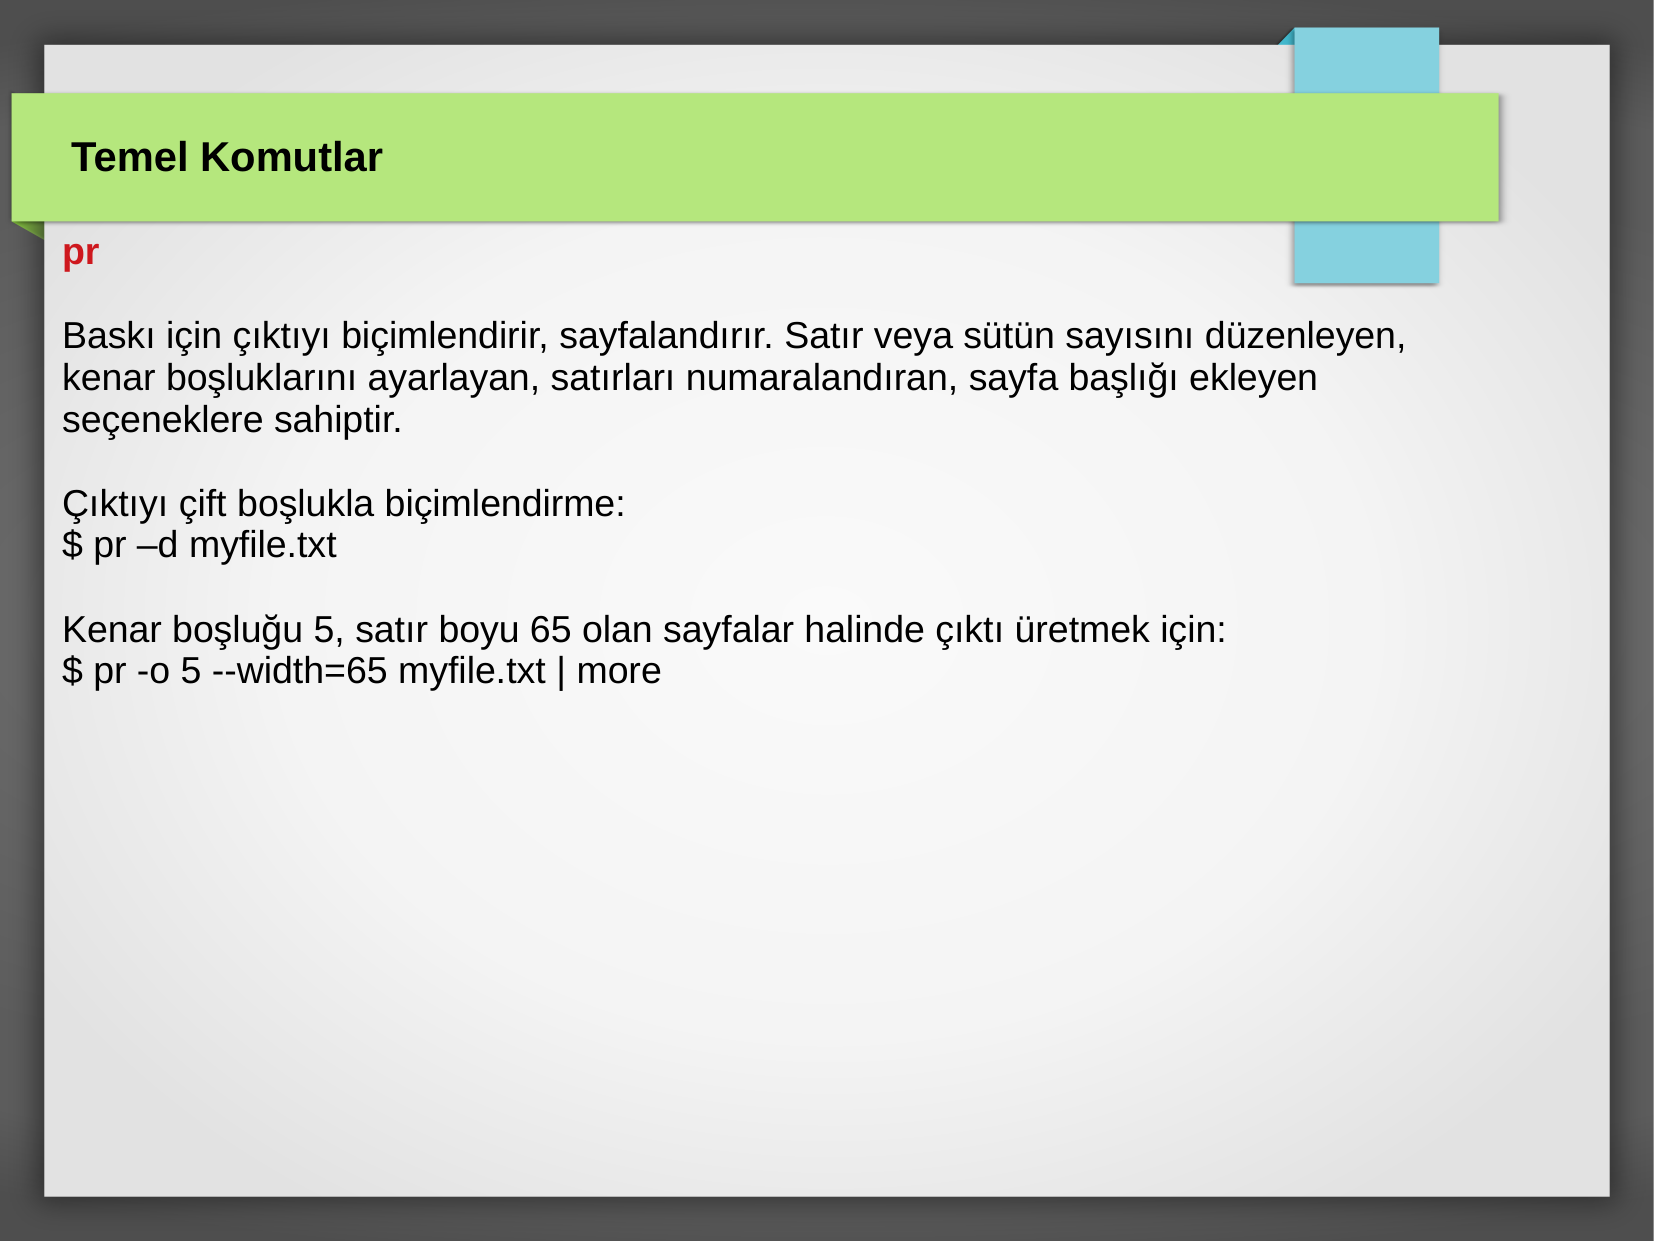

Temel Komutlar
pr
Baskı için çıktıyı biçimlendirir, sayfalandırır. Satır veya sütün sayısını düzenleyen,
kenar boşluklarını ayarlayan, satırları numaralandıran, sayfa başlığı ekleyen
seçeneklere sahiptir.
Çıktıyı çift boşlukla biçimlendirme:
$ pr –d myfile.txt
Kenar boşluğu 5, satır boyu 65 olan sayfalar halinde çıktı üretmek için:
$ pr -o 5 --width=65 myfile.txt | more